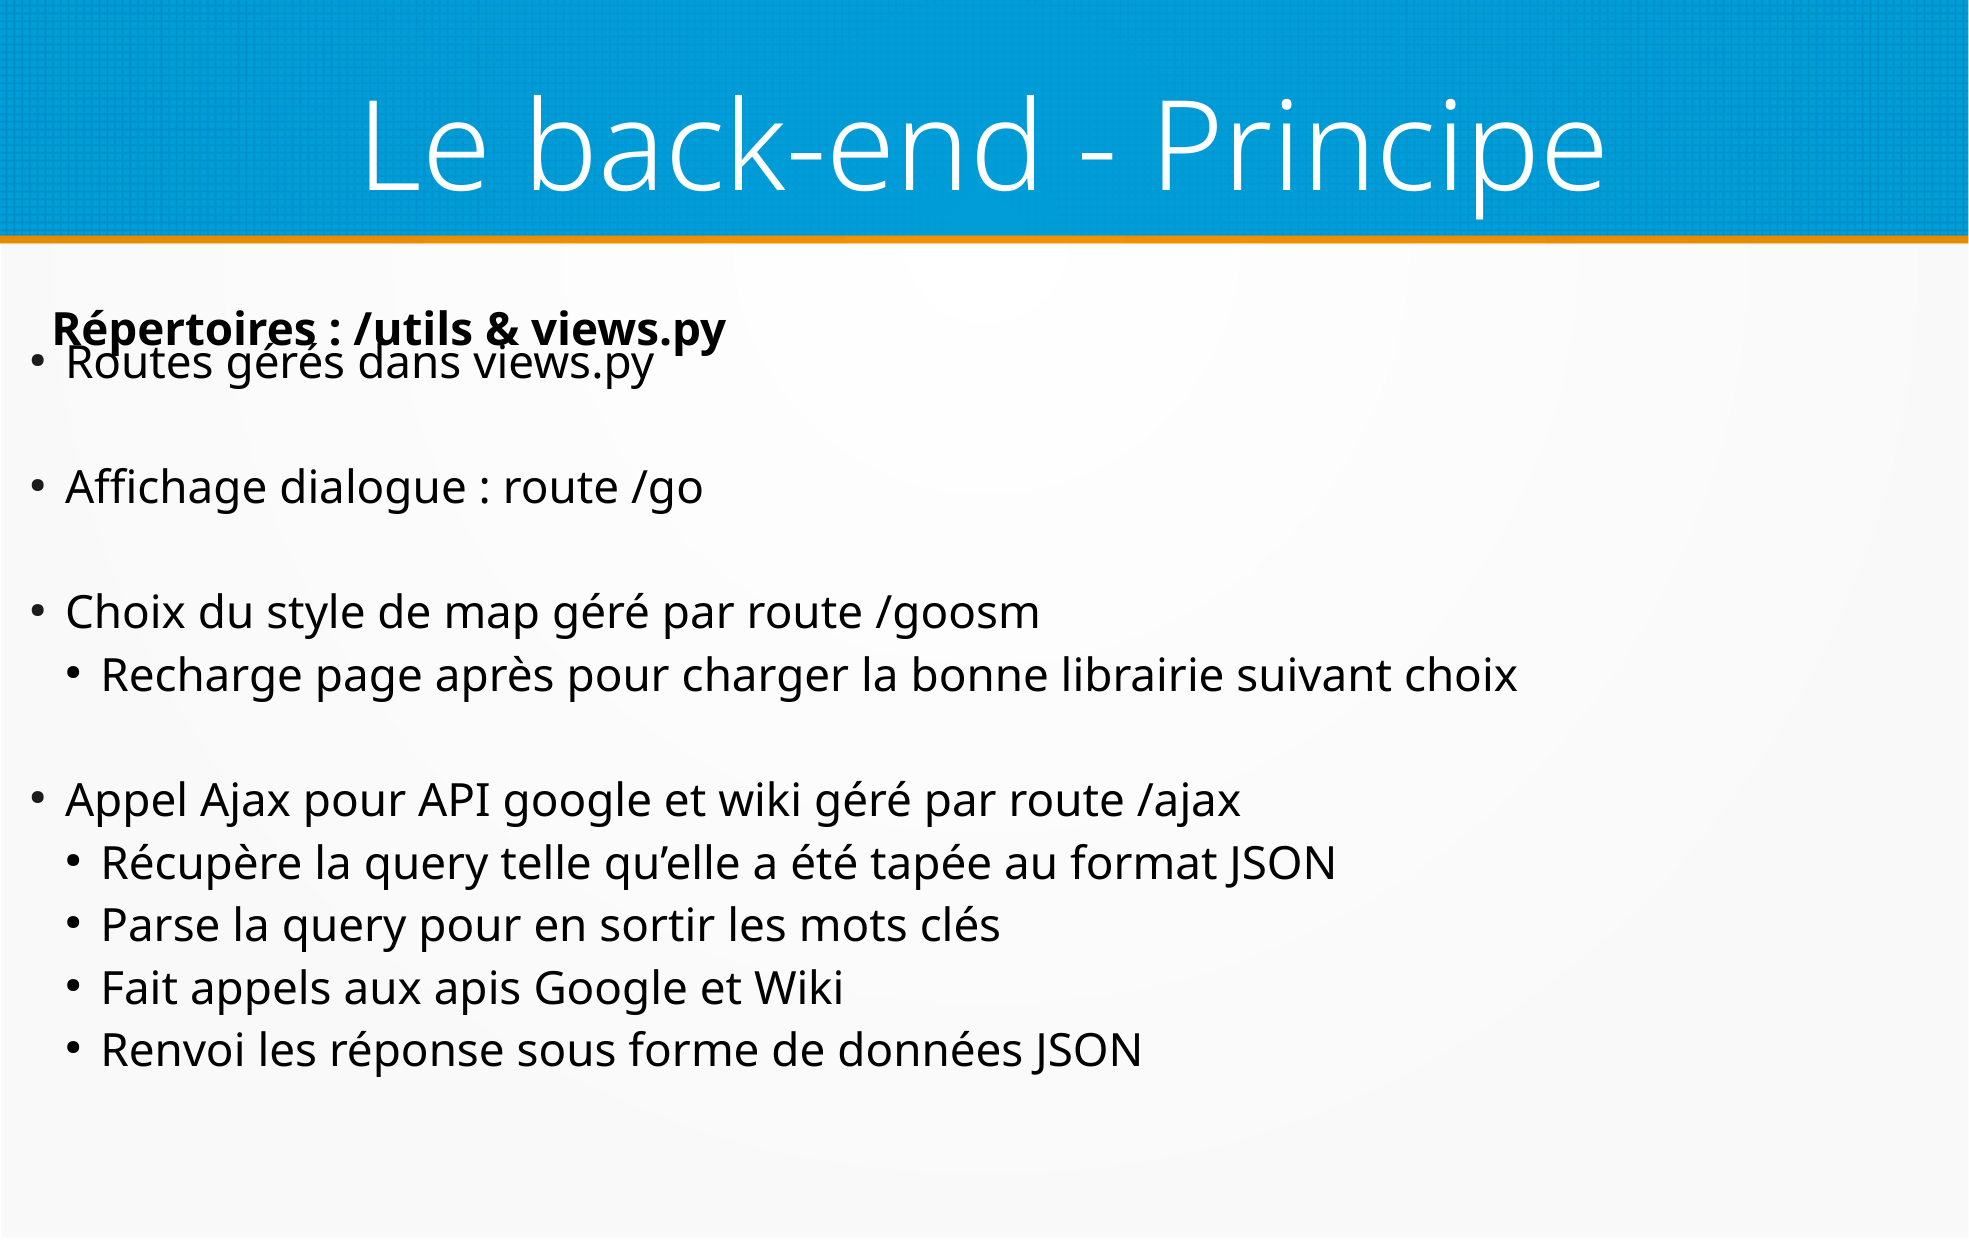

# Le back-end - Principe
Répertoires : /utils & views.py
Routes gérés dans views.py
Affichage dialogue : route /go
Choix du style de map géré par route /goosm
Recharge page après pour charger la bonne librairie suivant choix
Appel Ajax pour API google et wiki géré par route /ajax
Récupère la query telle qu’elle a été tapée au format JSON
Parse la query pour en sortir les mots clés
Fait appels aux apis Google et Wiki
Renvoi les réponse sous forme de données JSON